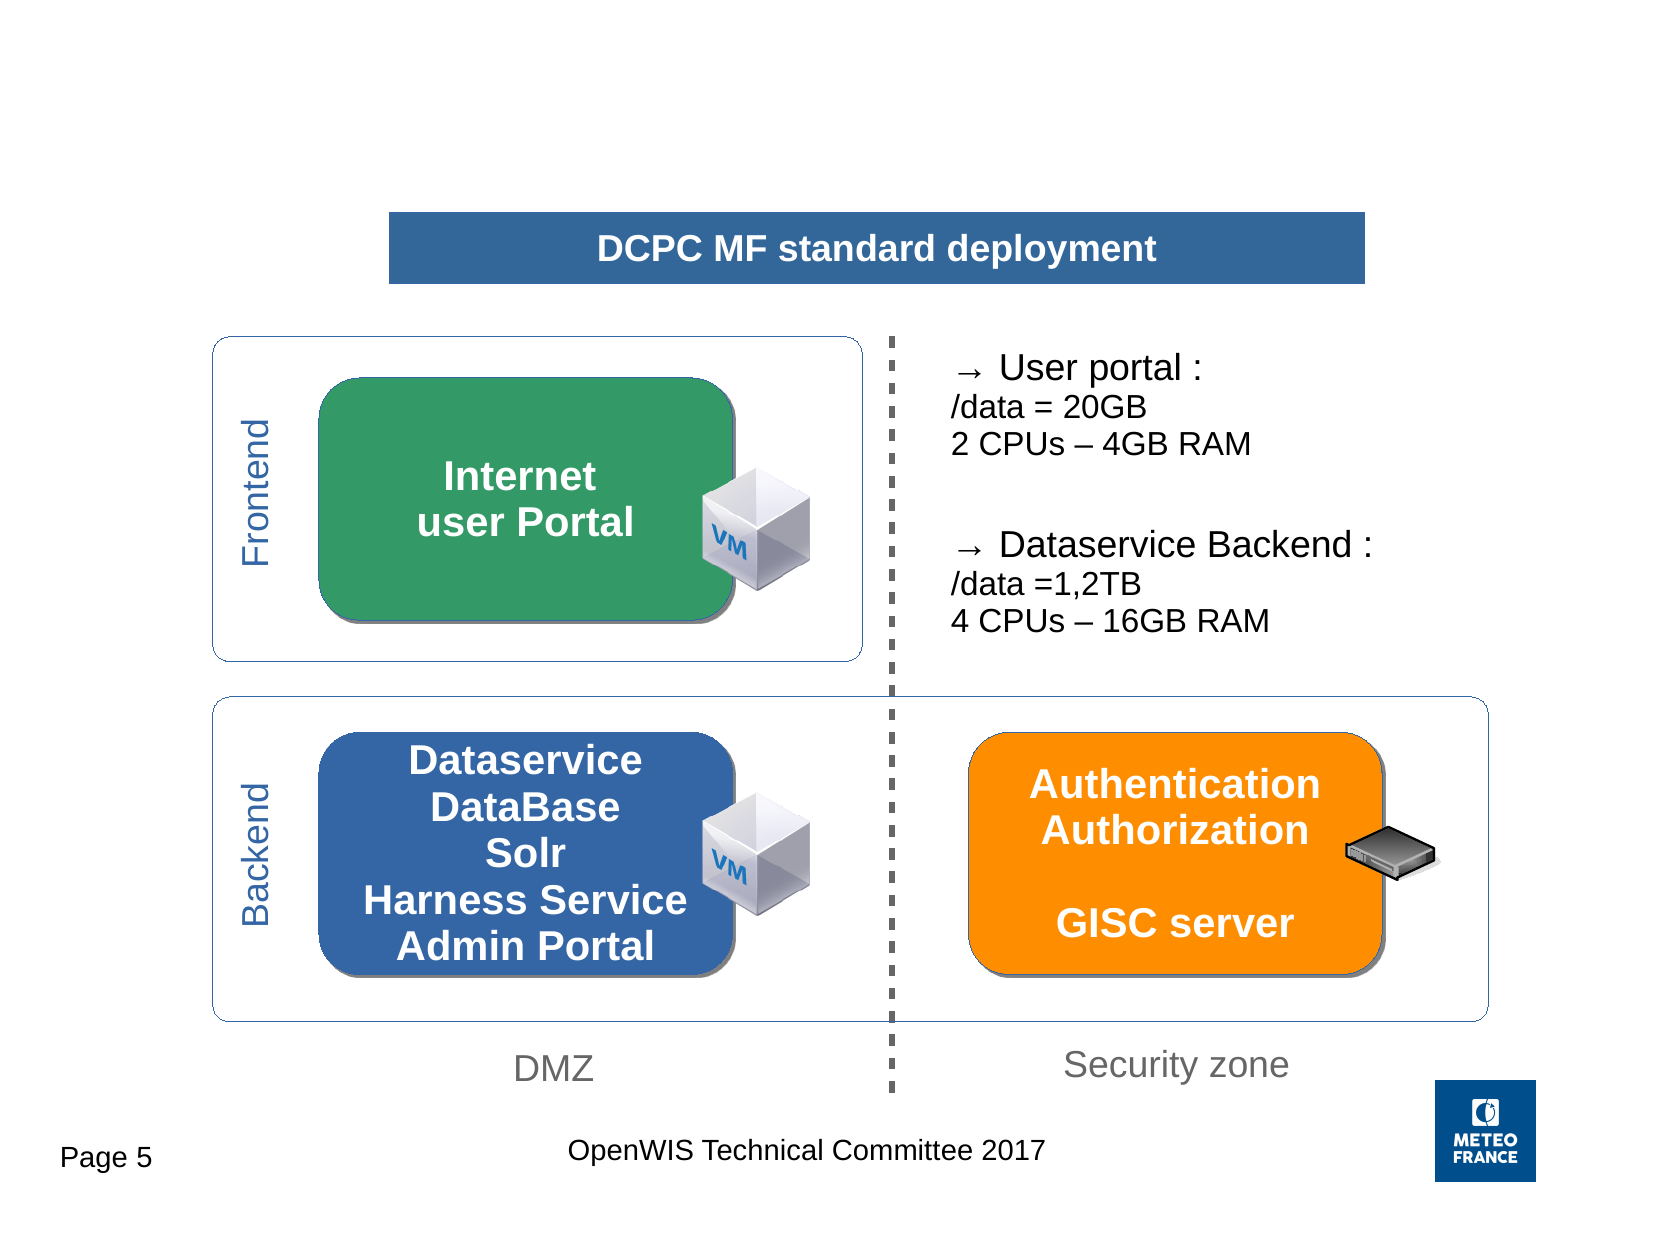

#
DCPC MF standard deployment
Internet
user Portal
Frontend
→ User portal :
/data = 20GB
2 CPUs – 4GB RAM
→ Dataservice Backend :
/data =1,2TB
4 CPUs – 16GB RAM
Dataservice
DataBase
Solr
Harness Service
Admin Portal
Authentication
Authorization
GISC server
Backend
Security zone
DMZ
OpenWIS Technical Committee 2017
5